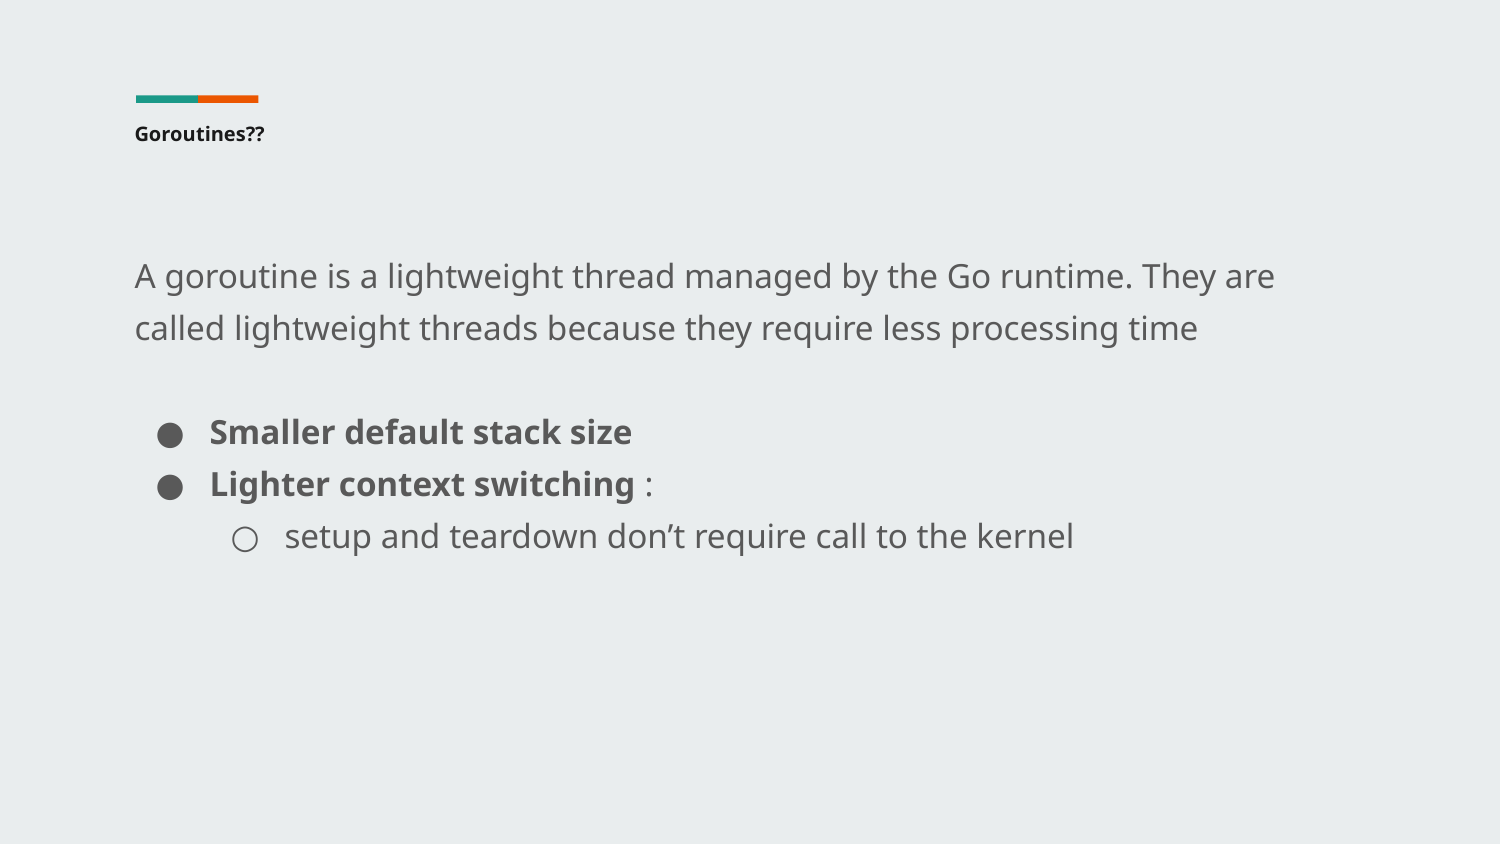

Goroutines??
# A goroutine is a lightweight thread managed by the Go runtime. They are called lightweight threads because they require less processing time
Smaller default stack size
Lighter context switching :
setup and teardown don’t require call to the kernel